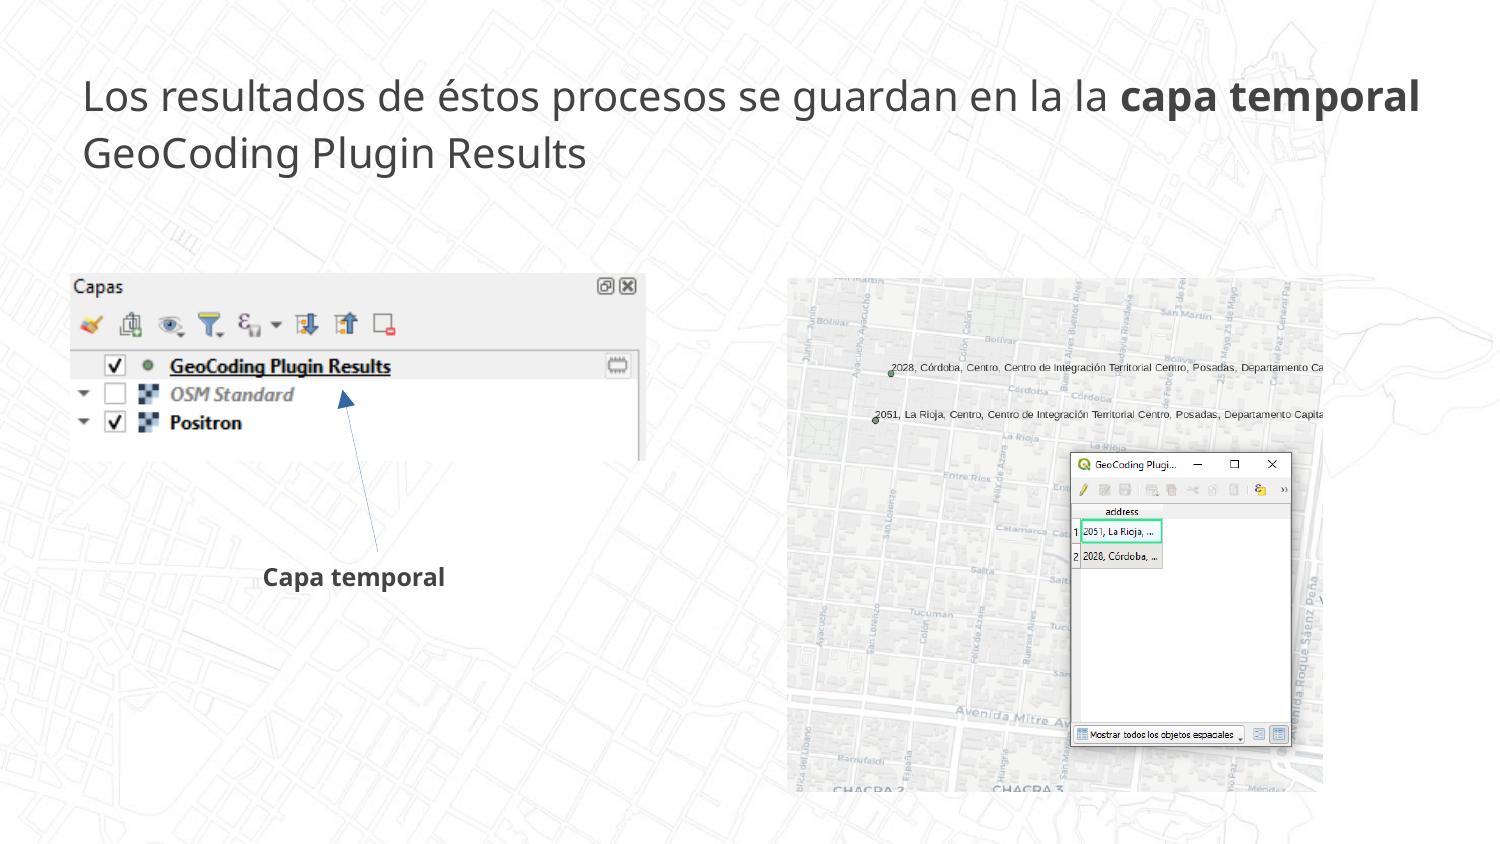

Los resultados de éstos procesos se guardan en la la capa temporal GeoCoding Plugin Results
Capa temporal